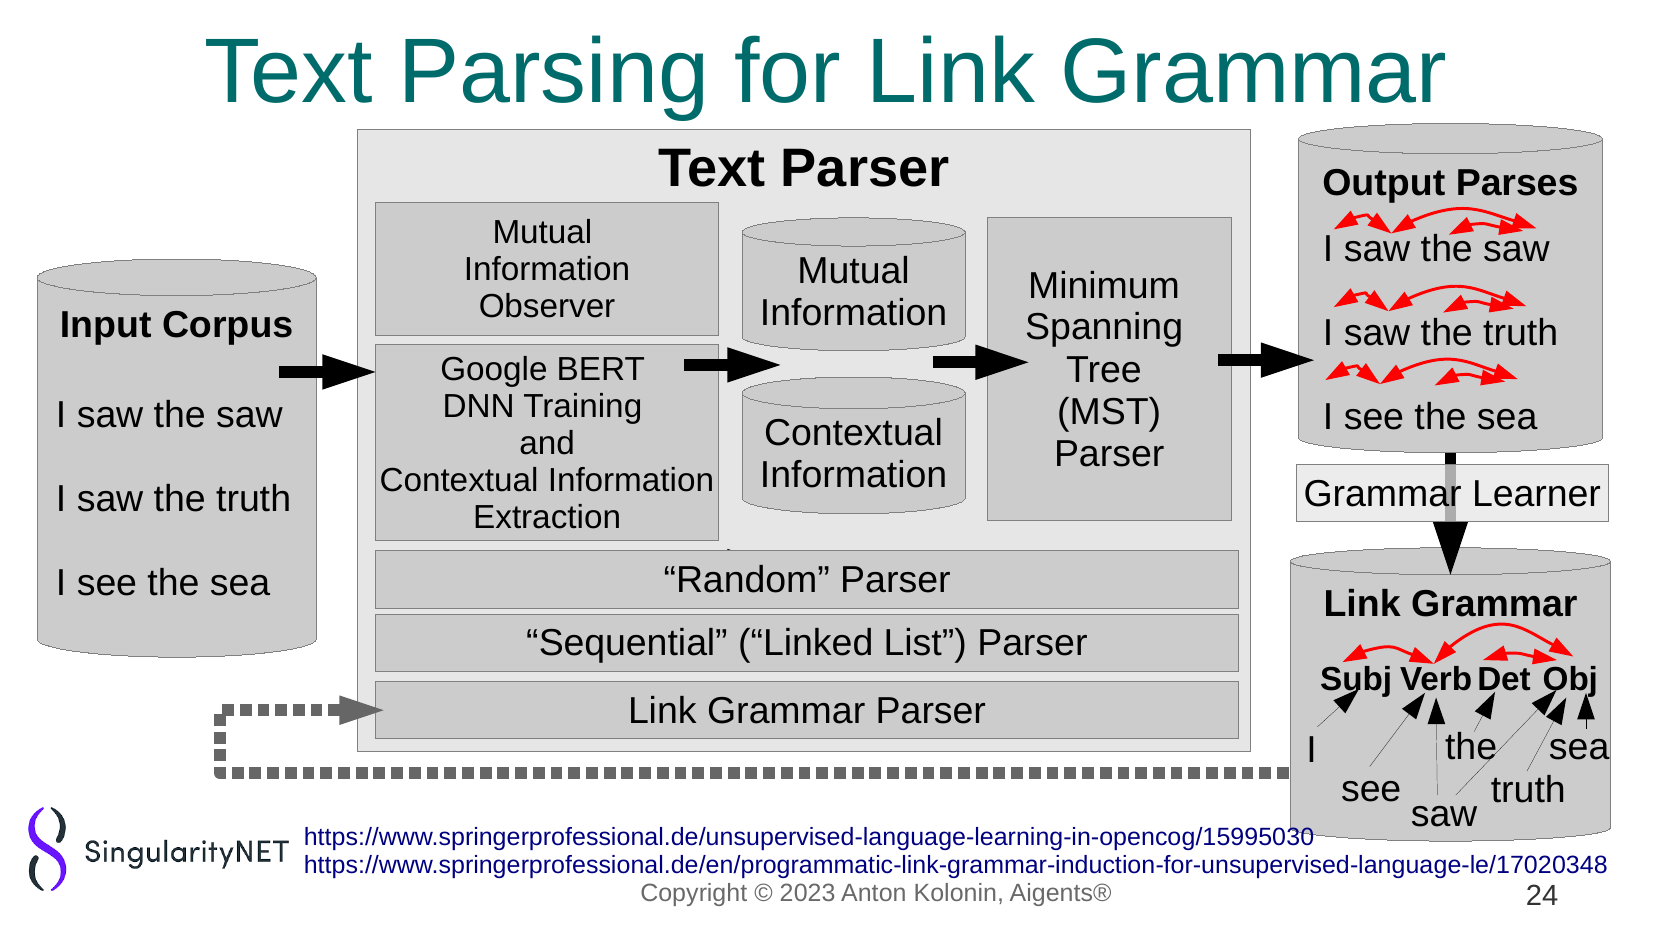

Text Parsing for Link Grammar
Output Parses
Text Parser
Mutual
Information
Observer
Mutual
Information
Minimum
Spanning
Tree
(MST)
Parser
I saw the saw
I saw the truth
I see the sea
Input Corpus
Google BERT
DNN Training
and
Contextual Information
Extraction
Contextual
Information
I saw the saw
I saw the truth
I see the sea
Grammar Learner
Link Grammar
“Random” Parser
“Sequential” (“Linked List”) Parser
Subj
Verb
Det
Obj
Link Grammar Parser
the
sea
I
see
truth
saw
https://www.springerprofessional.de/unsupervised-language-learning-in-opencog/15995030
https://www.springerprofessional.de/en/programmatic-link-grammar-induction-for-unsupervised-language-le/17020348
Copyright © 2023 Anton Kolonin, Aigents®
24